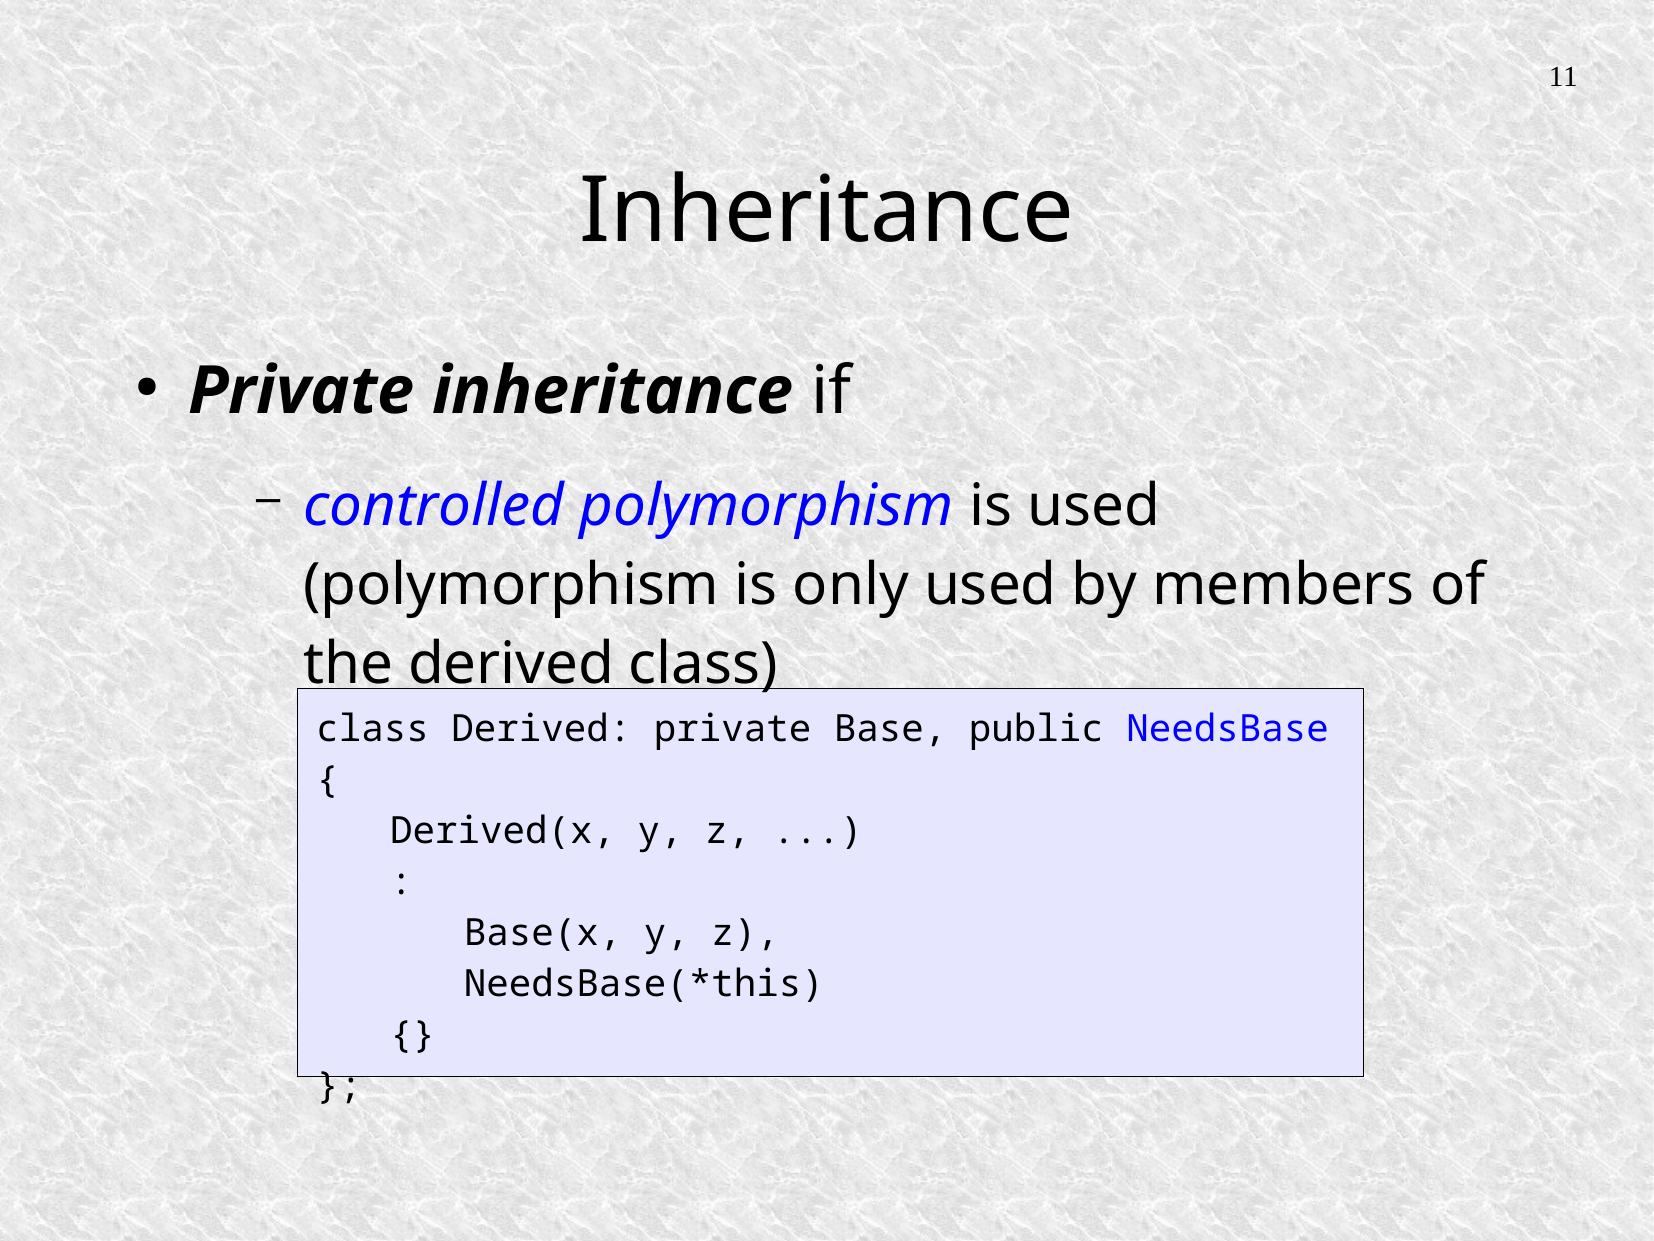

11
# Inheritance
Private inheritance if
controlled polymorphism is used
(polymorphism is only used by members of the derived class)
class Derived: private Base, public NeedsBase
{
	Derived(x, y, z, ...)
	:
		Base(x, y, z),
		NeedsBase(*this)
	{}
};